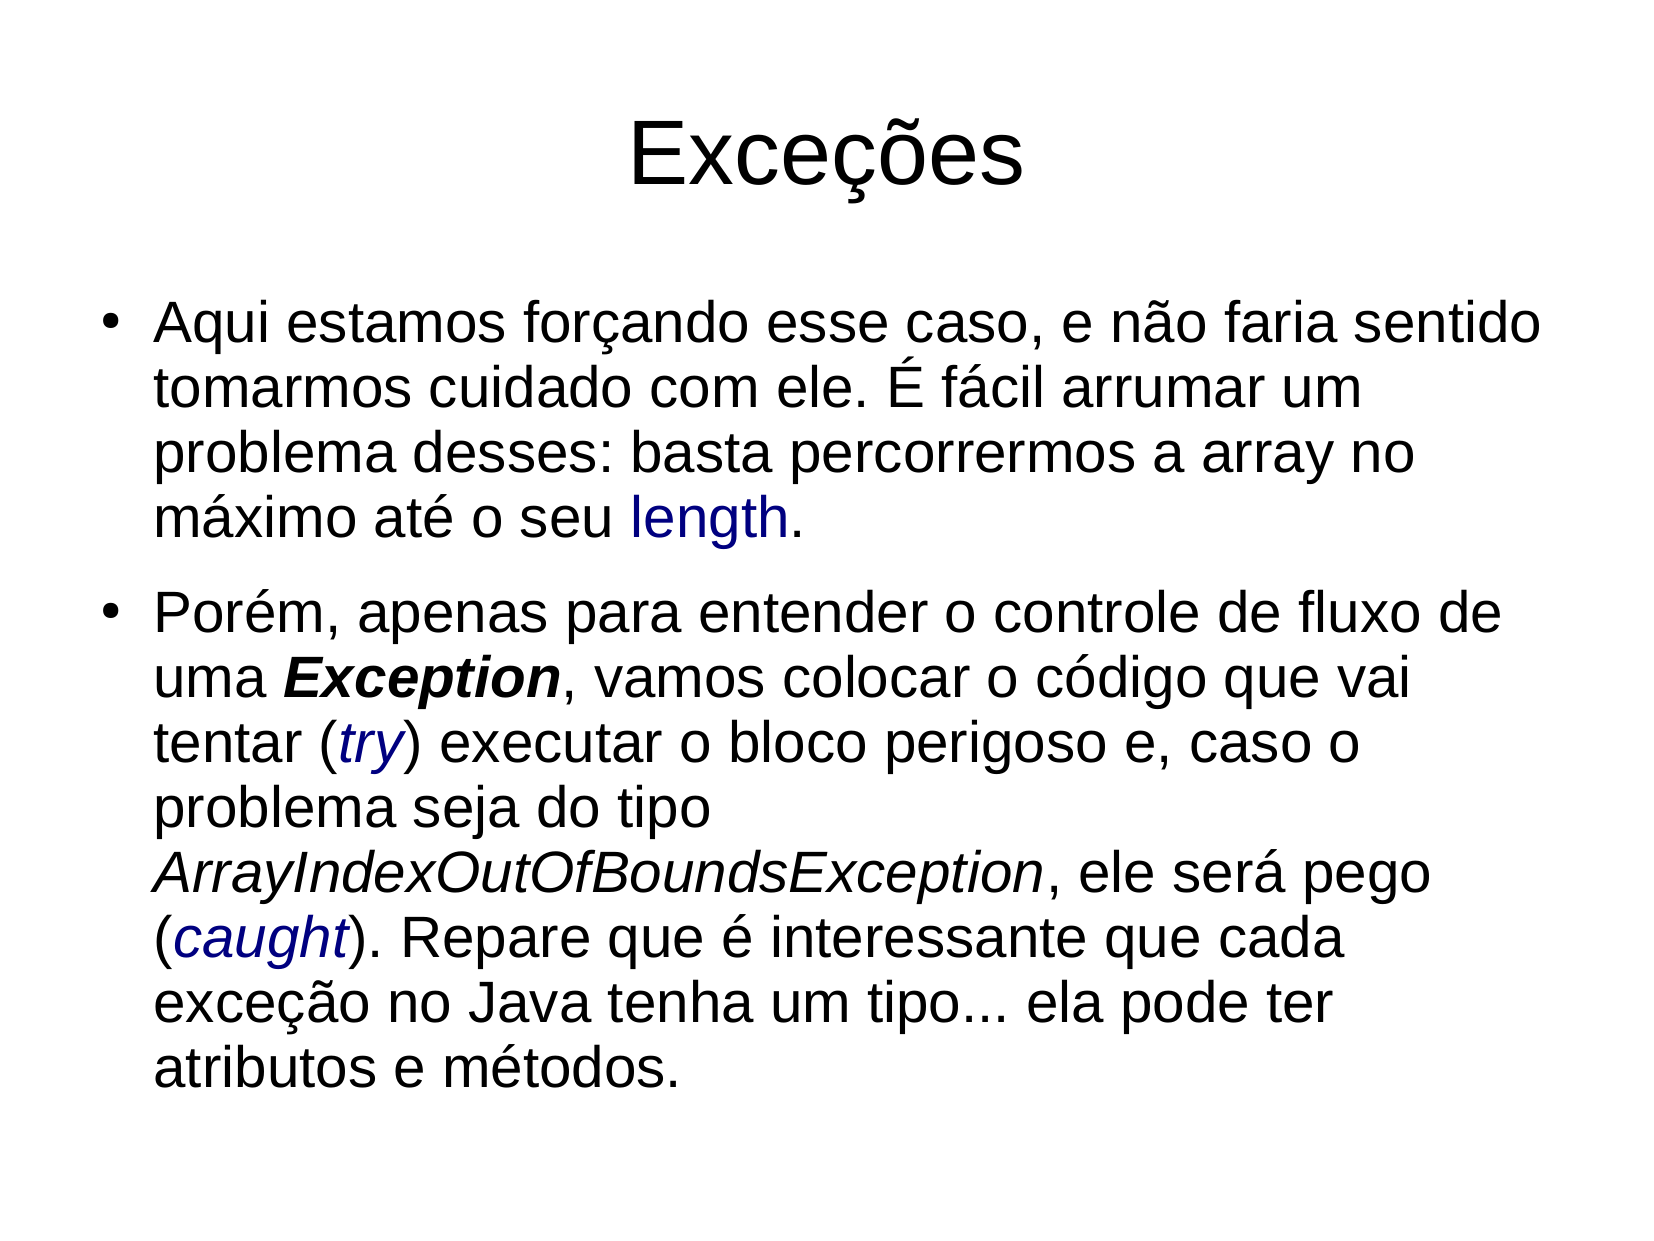

# Exceções
Aqui estamos forçando esse caso, e não faria sentido tomarmos cuidado com ele. É fácil arrumar um problema desses: basta percorrermos a array no máximo até o seu length.
Porém, apenas para entender o controle de fluxo de uma Exception, vamos colocar o código que vai tentar (try) executar o bloco perigoso e, caso o problema seja do tipo ArrayIndexOutOfBoundsException, ele será pego (caught). Repare que é interessante que cada exceção no Java tenha um tipo... ela pode ter atributos e métodos.